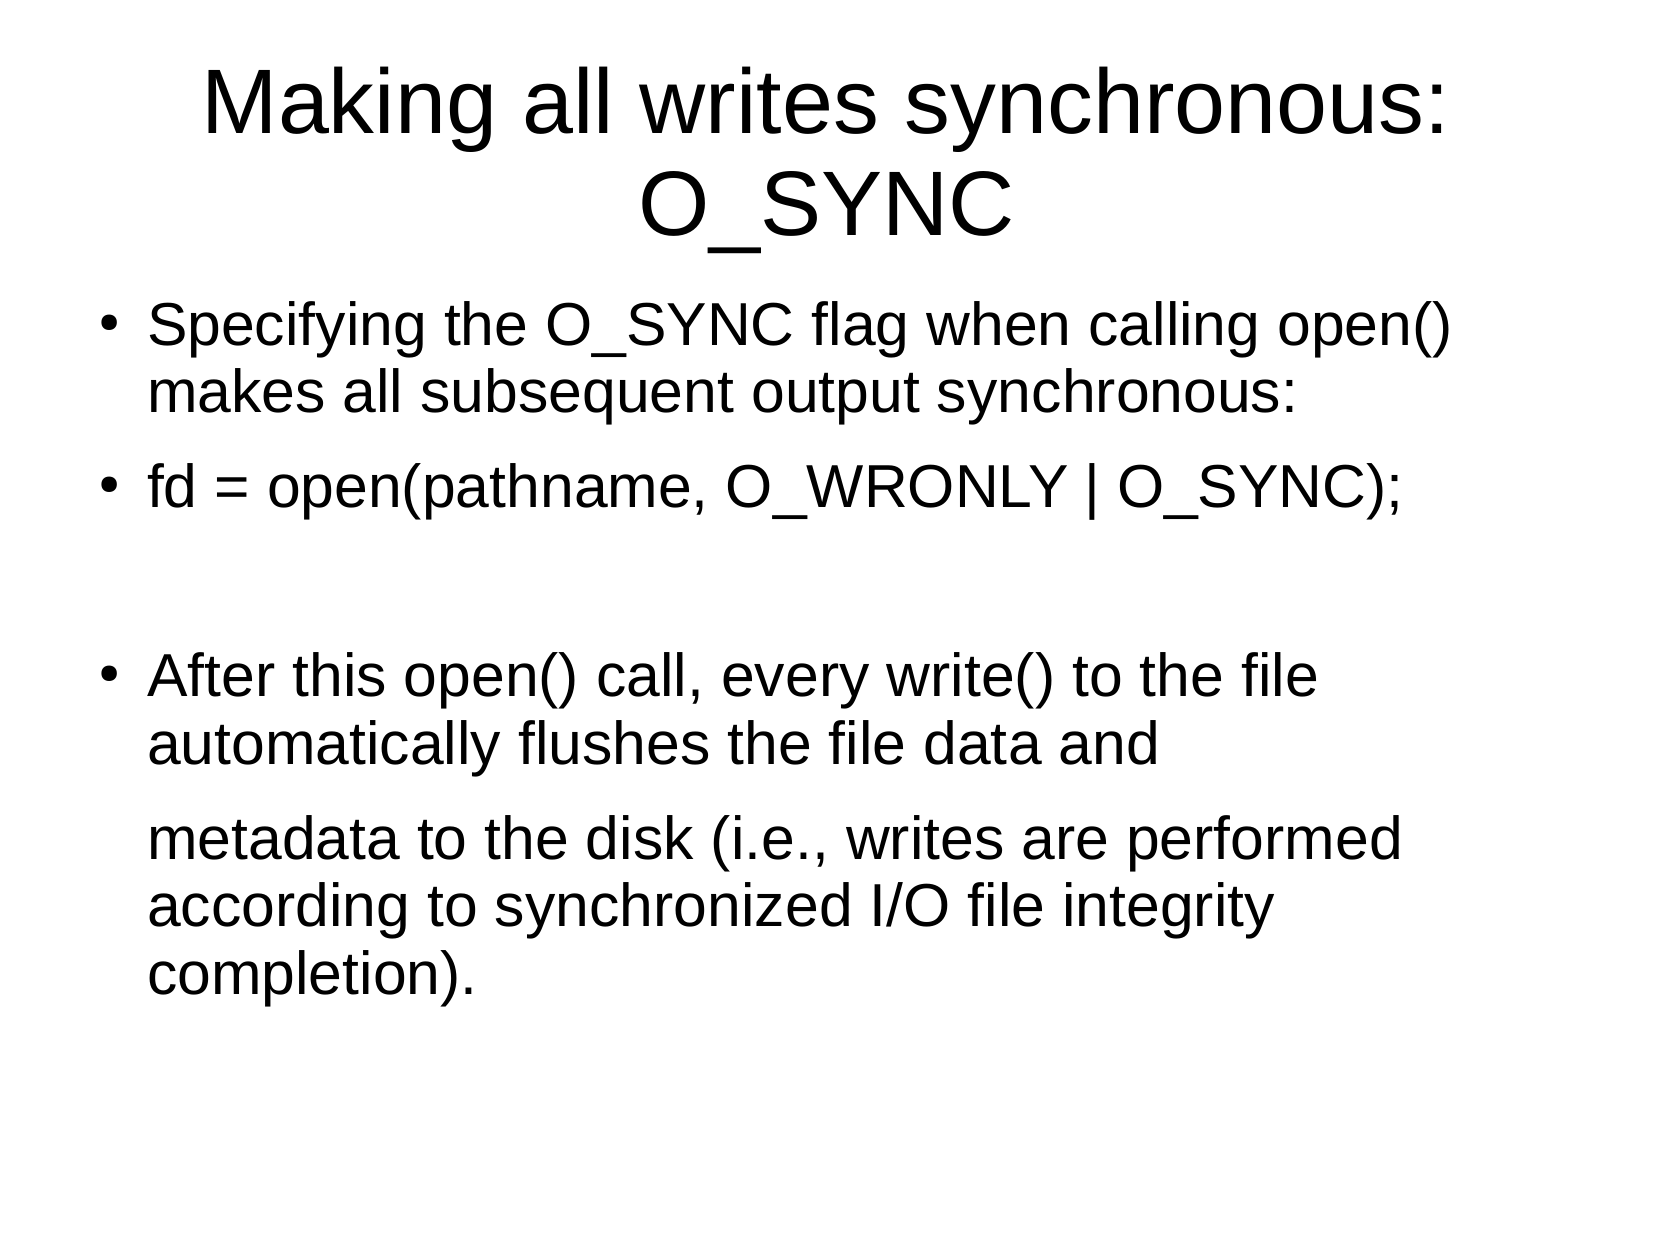

# Making all writes synchronous: O_SYNC
Specifying the O_SYNC flag when calling open() makes all subsequent output synchronous:
fd = open(pathname, O_WRONLY | O_SYNC);
After this open() call, every write() to the file automatically flushes the file data and
metadata to the disk (i.e., writes are performed according to synchronized I/O file integrity completion).